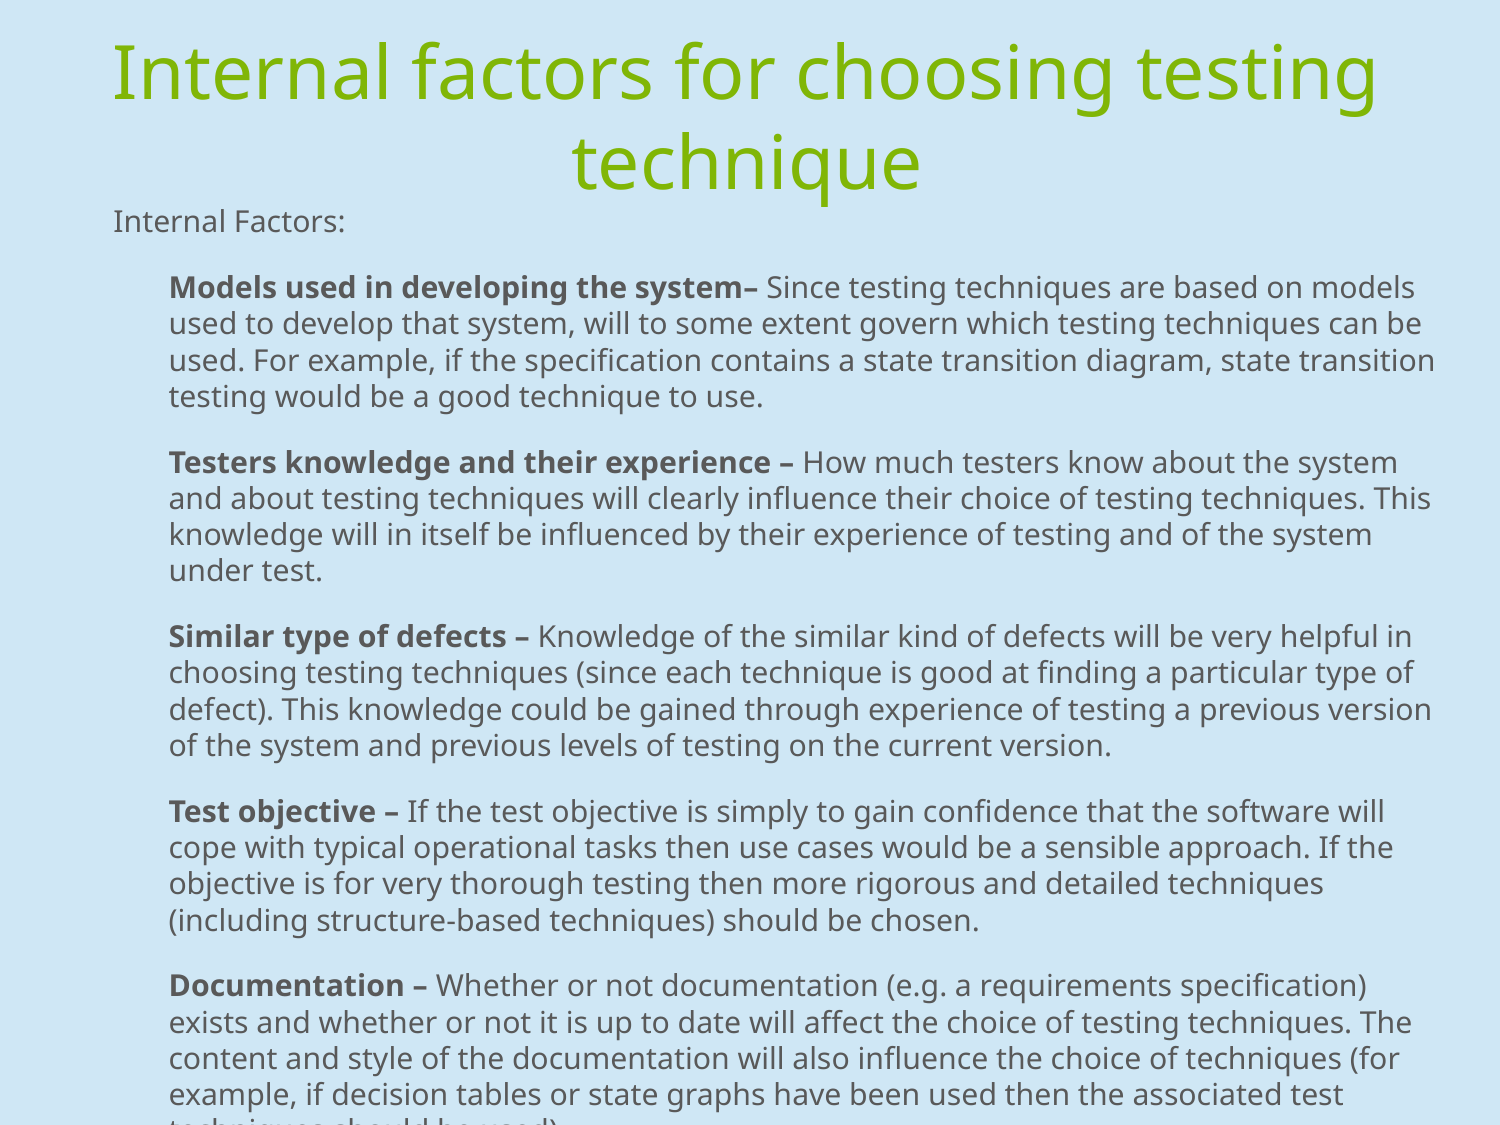

# Internal factors for choosing testing technique
Internal Factors:
Models used in developing the system– Since testing techniques are based on models used to develop that system, will to some extent govern which testing techniques can be used. For example, if the specification contains a state transition diagram, state transition testing would be a good technique to use.
Testers knowledge and their experience – How much testers know about the system and about testing techniques will clearly influence their choice of testing techniques. This knowledge will in itself be influenced by their experience of testing and of the system under test.
Similar type of defects – Knowledge of the similar kind of defects will be very helpful in choosing testing techniques (since each technique is good at finding a particular type of defect). This knowledge could be gained through experience of testing a previous version of the system and previous levels of testing on the current version.
Test objective – If the test objective is simply to gain confidence that the software will cope with typical operational tasks then use cases would be a sensible approach. If the objective is for very thorough testing then more rigorous and detailed techniques (including structure-based techniques) should be chosen.
Documentation – Whether or not documentation (e.g. a requirements specification) exists and whether or not it is up to date will affect the choice of testing techniques. The content and style of the documentation will also influence the choice of techniques (for example, if decision tables or state graphs have been used then the associated test techniques should be used).
Life cycle model used – A sequential life cycle model will lend itself to the use of more formal techniques whereas an iterative life cycle model may be better suited to using an exploratory testing approach.